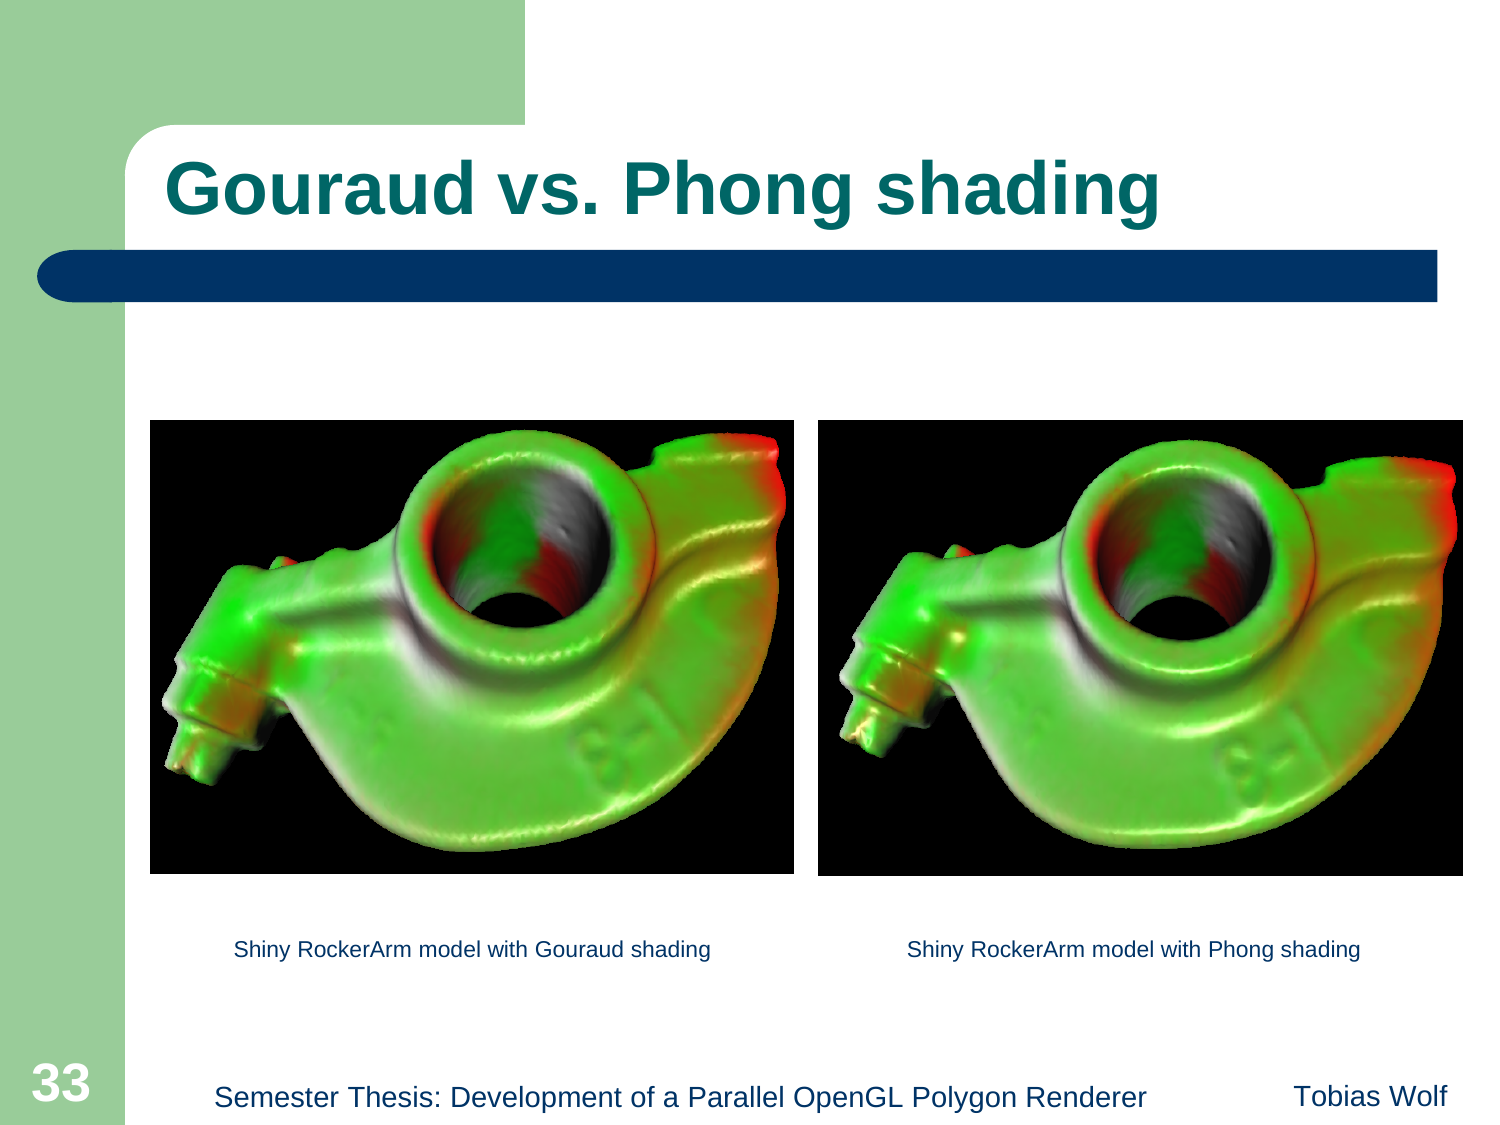

# Gouraud vs. Phong shading
Shiny RockerArm model with Gouraud shading
Shiny RockerArm model with Phong shading
33
Tobias Wolf
Semester Thesis: Development of a Parallel OpenGL Polygon Renderer